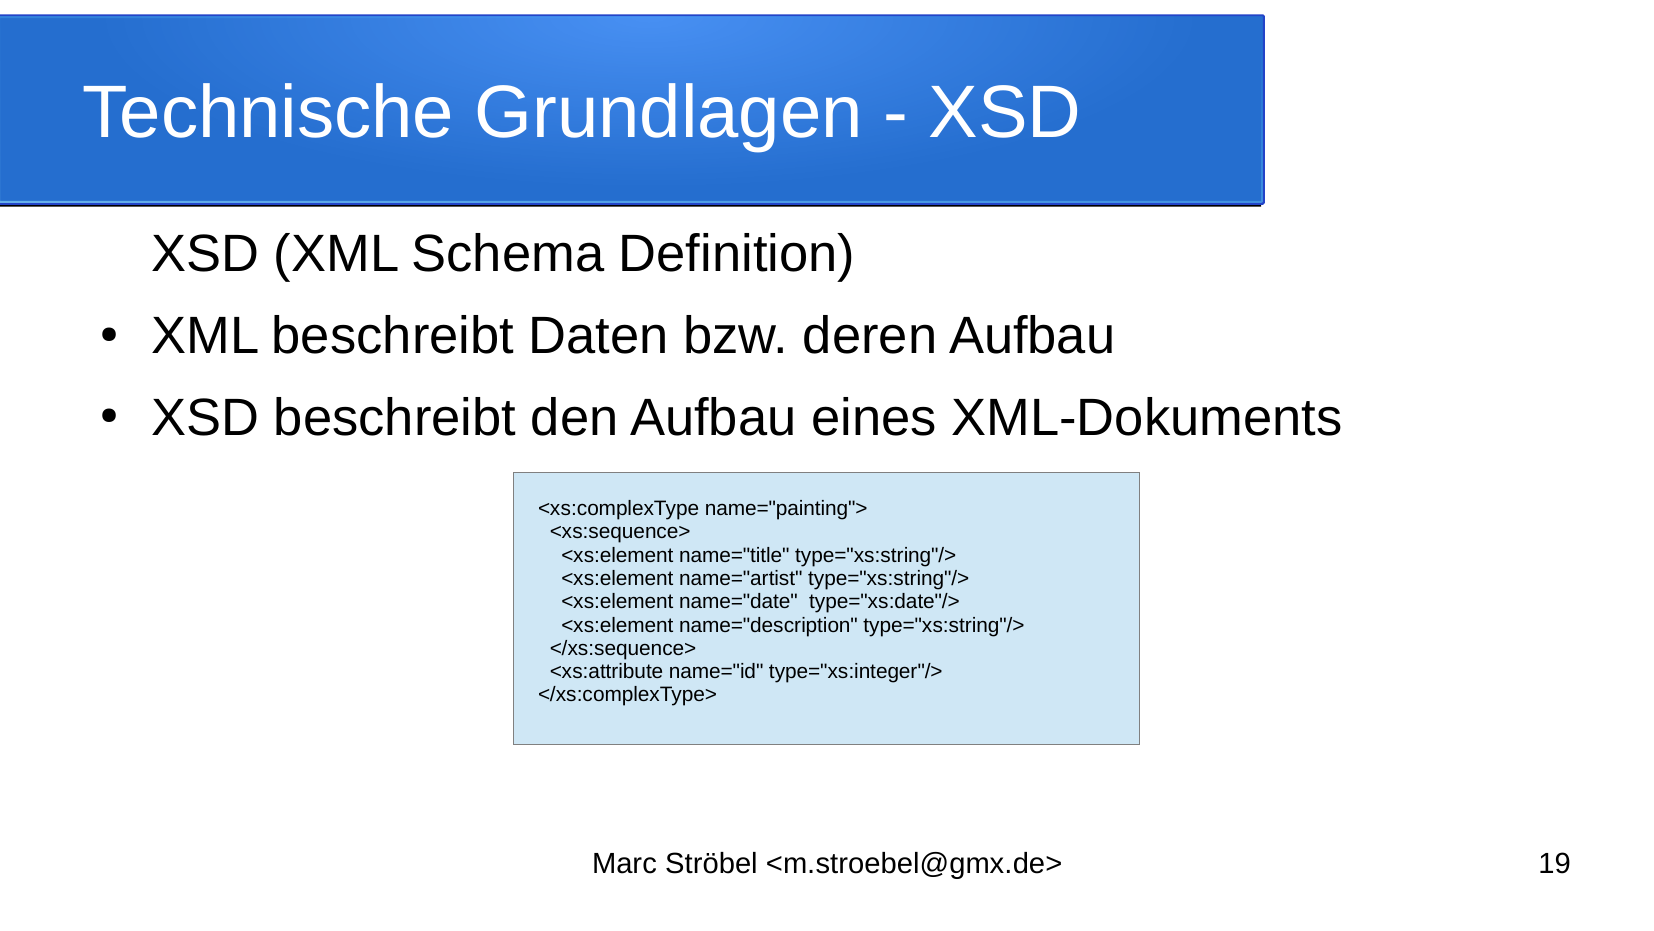

# Technische Grundlagen - XSD
XSD (XML Schema Definition)
XML beschreibt Daten bzw. deren Aufbau
XSD beschreibt den Aufbau eines XML-Dokuments
<xs:complexType name="painting">
 <xs:sequence>
 <xs:element name="title" type="xs:string"/>
 <xs:element name="artist" type="xs:string"/>
 <xs:element name="date" type="xs:date"/>
 <xs:element name="description" type="xs:string"/>
 </xs:sequence>
 <xs:attribute name="id" type="xs:integer"/>
</xs:complexType>
Marc Ströbel <m.stroebel@gmx.de>
19